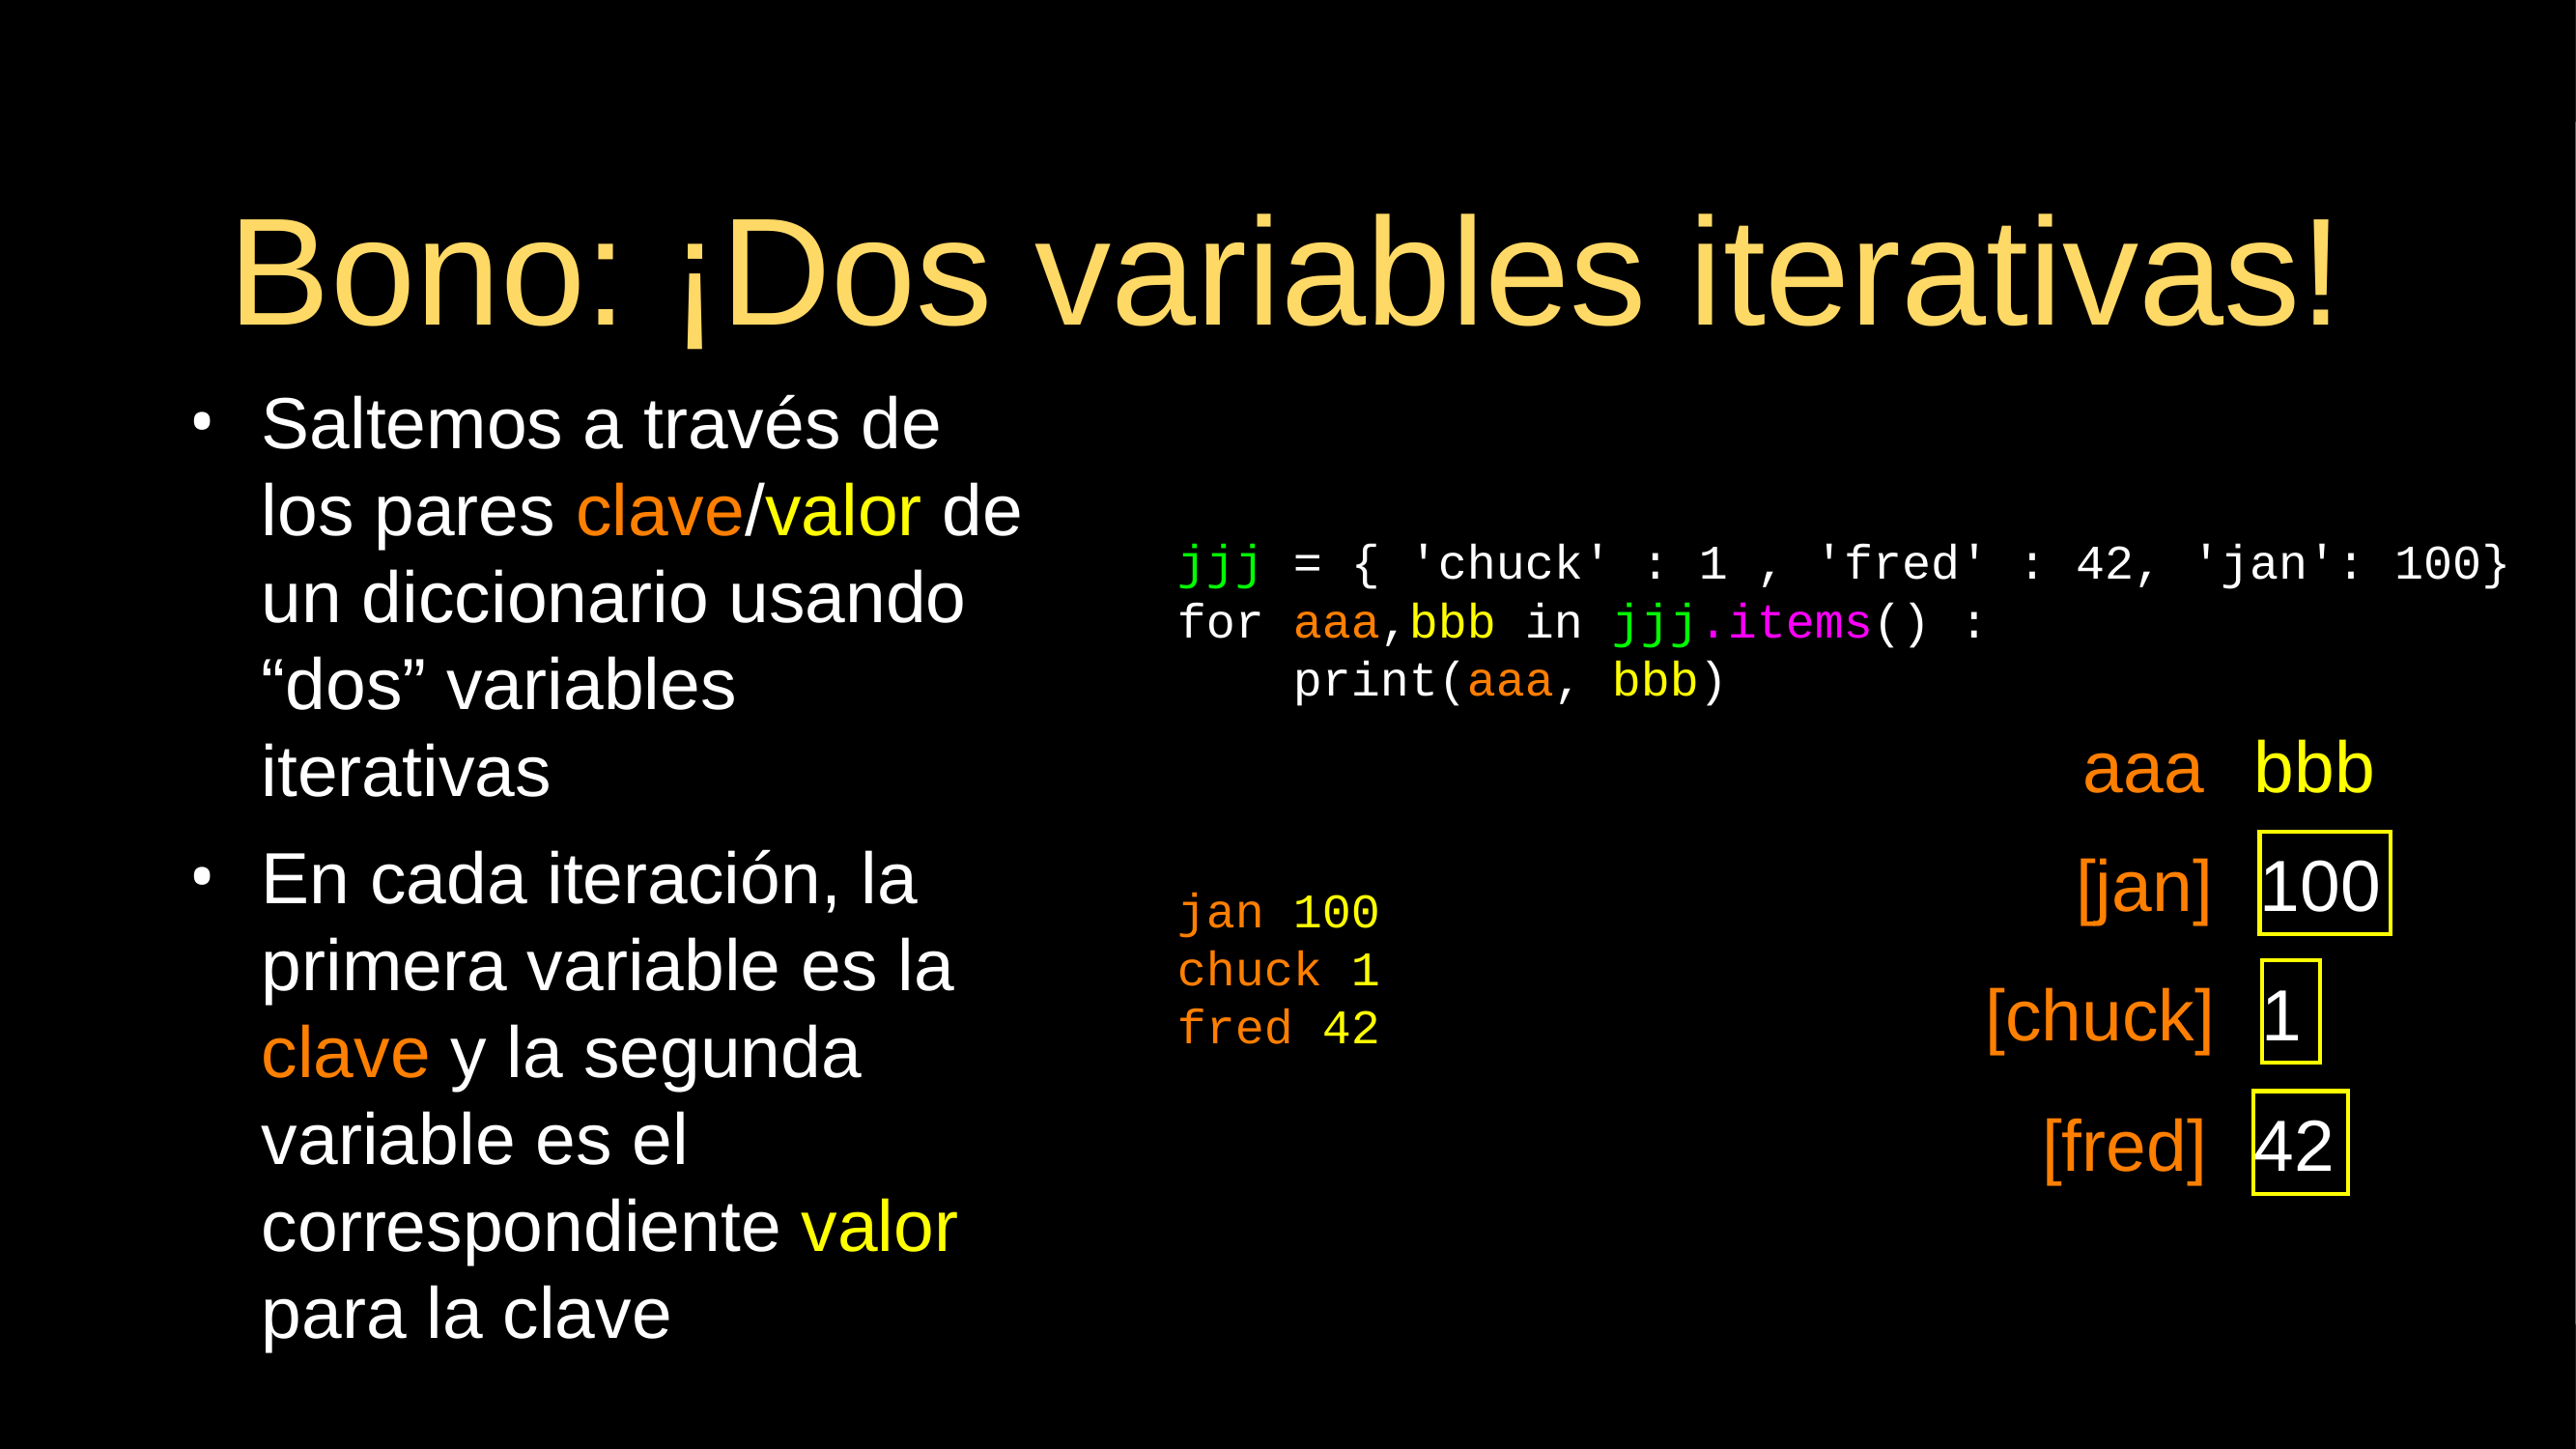

# Bono: ¡Dos variables iterativas!
Saltemos a través de los pares clave/valor de un diccionario usando “dos” variables iterativas
En cada iteración, la primera variable es la clave y la segunda variable es el correspondiente valor para la clave
jjj = { 'chuck' : 1 , 'fred' : 42, 'jan': 100}
for aaa,bbb in jjj.items() :
 print(aaa, bbb)
jan 100
chuck 1
fred 42
aaa
bbb
100
[jan]
1
[chuck]
42
[fred]